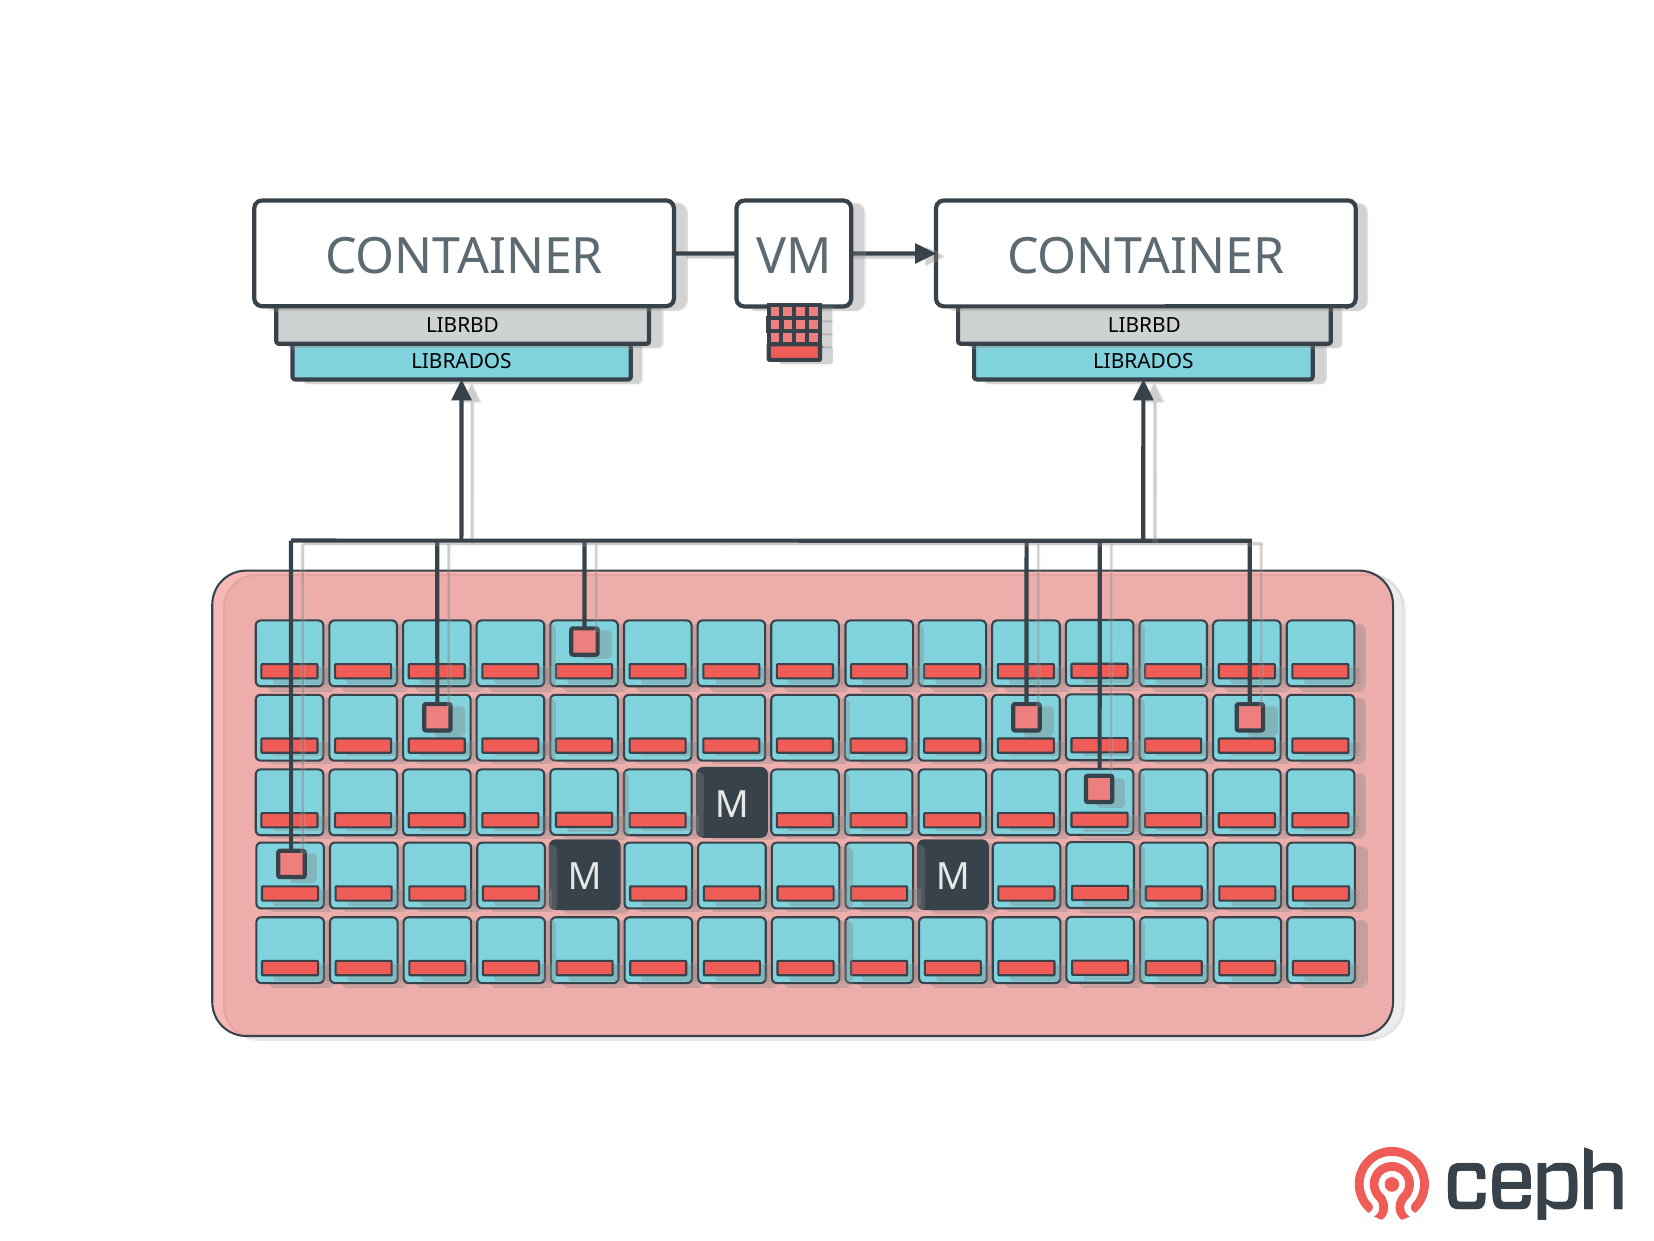

CONTAINER
VM
CONTAINER
LIBRBD
LIBRADOS
LIBRBD
LIBRADOS
M
M
M